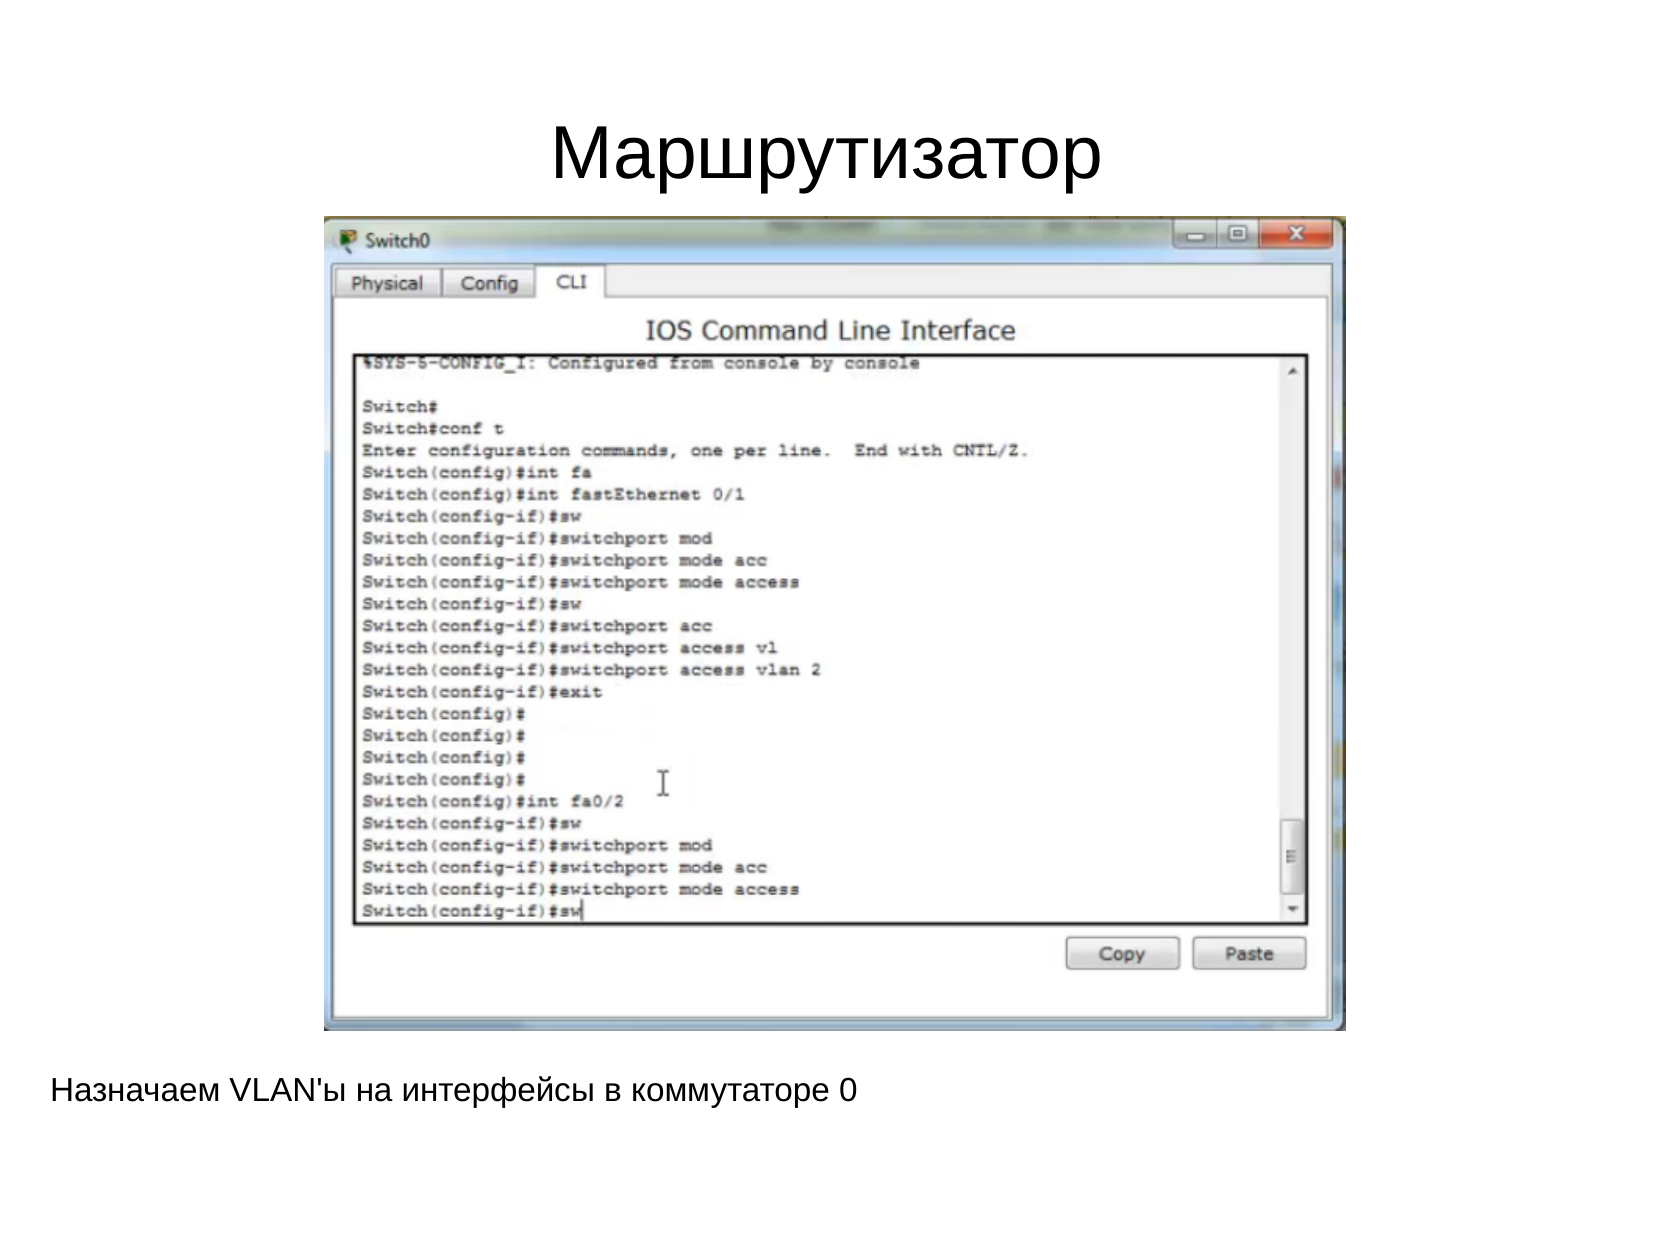

# Маршрутизатор
Назначаем VLAN'ы на интерфейсы в коммутаторе 0